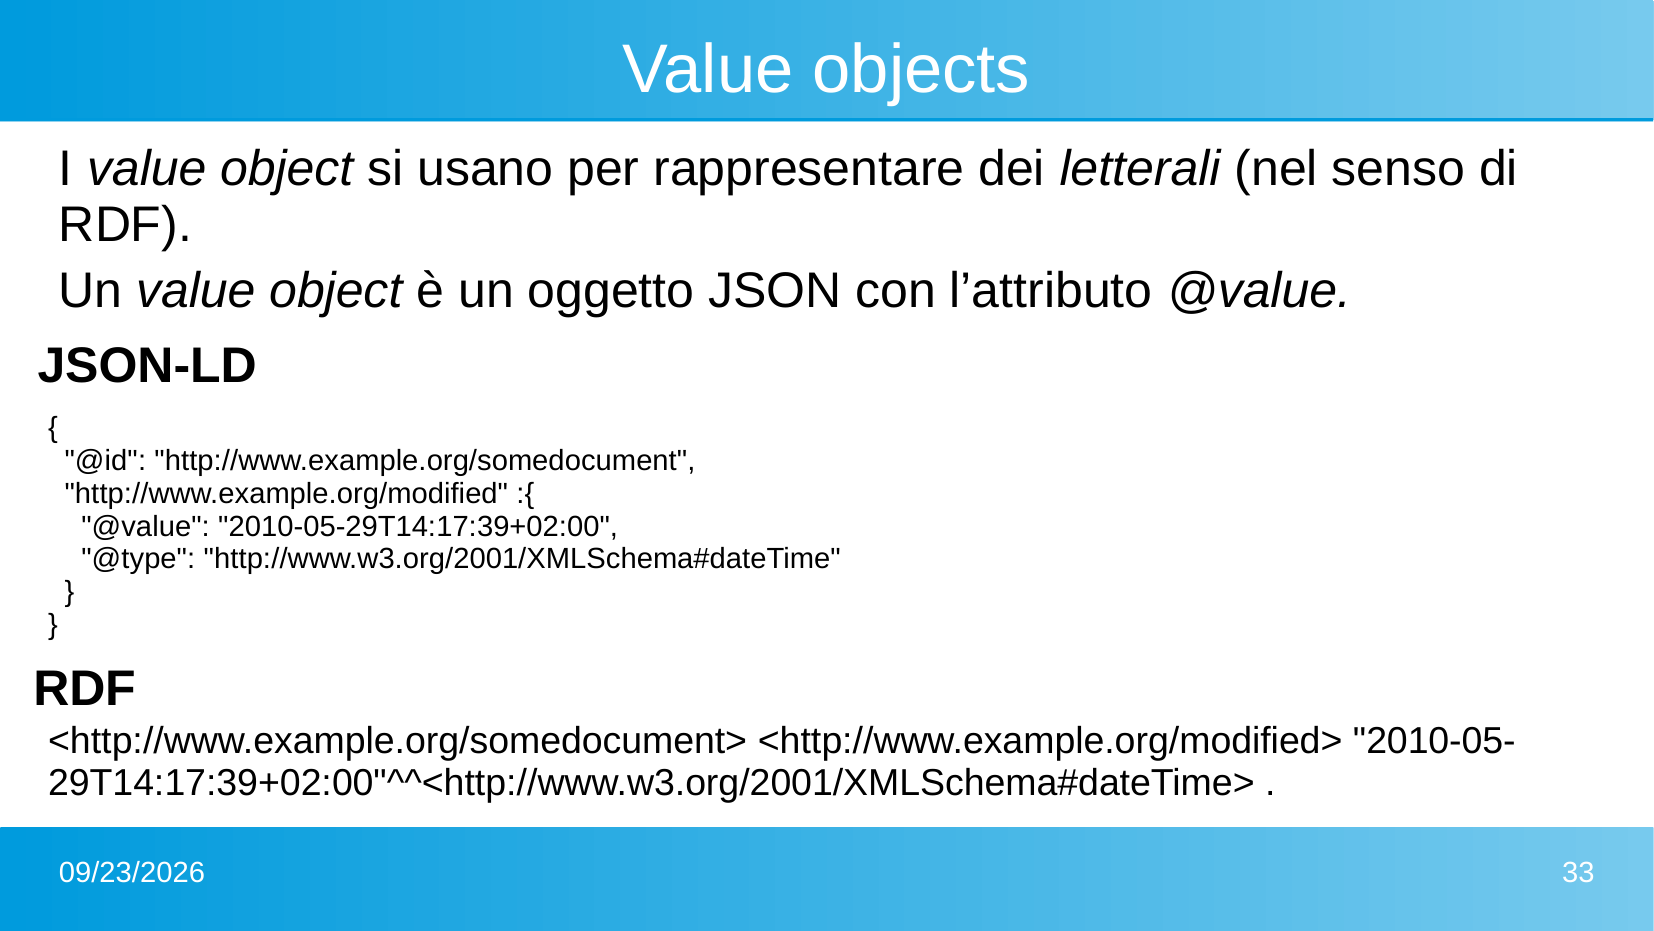

# Value objects
I value object si usano per rappresentare dei letterali (nel senso di RDF).
Un value object è un oggetto JSON con l’attributo @value.
JSON-LD
{
 "@id": "http://www.example.org/somedocument",
 "http://www.example.org/modified" :{
 "@value": "2010-05-29T14:17:39+02:00",
 "@type": "http://www.w3.org/2001/XMLSchema#dateTime"
 }
}
RDF
<http://www.example.org/somedocument> <http://www.example.org/modified> "2010-05-29T14:17:39+02:00"^^<http://www.w3.org/2001/XMLSchema#dateTime> .
33